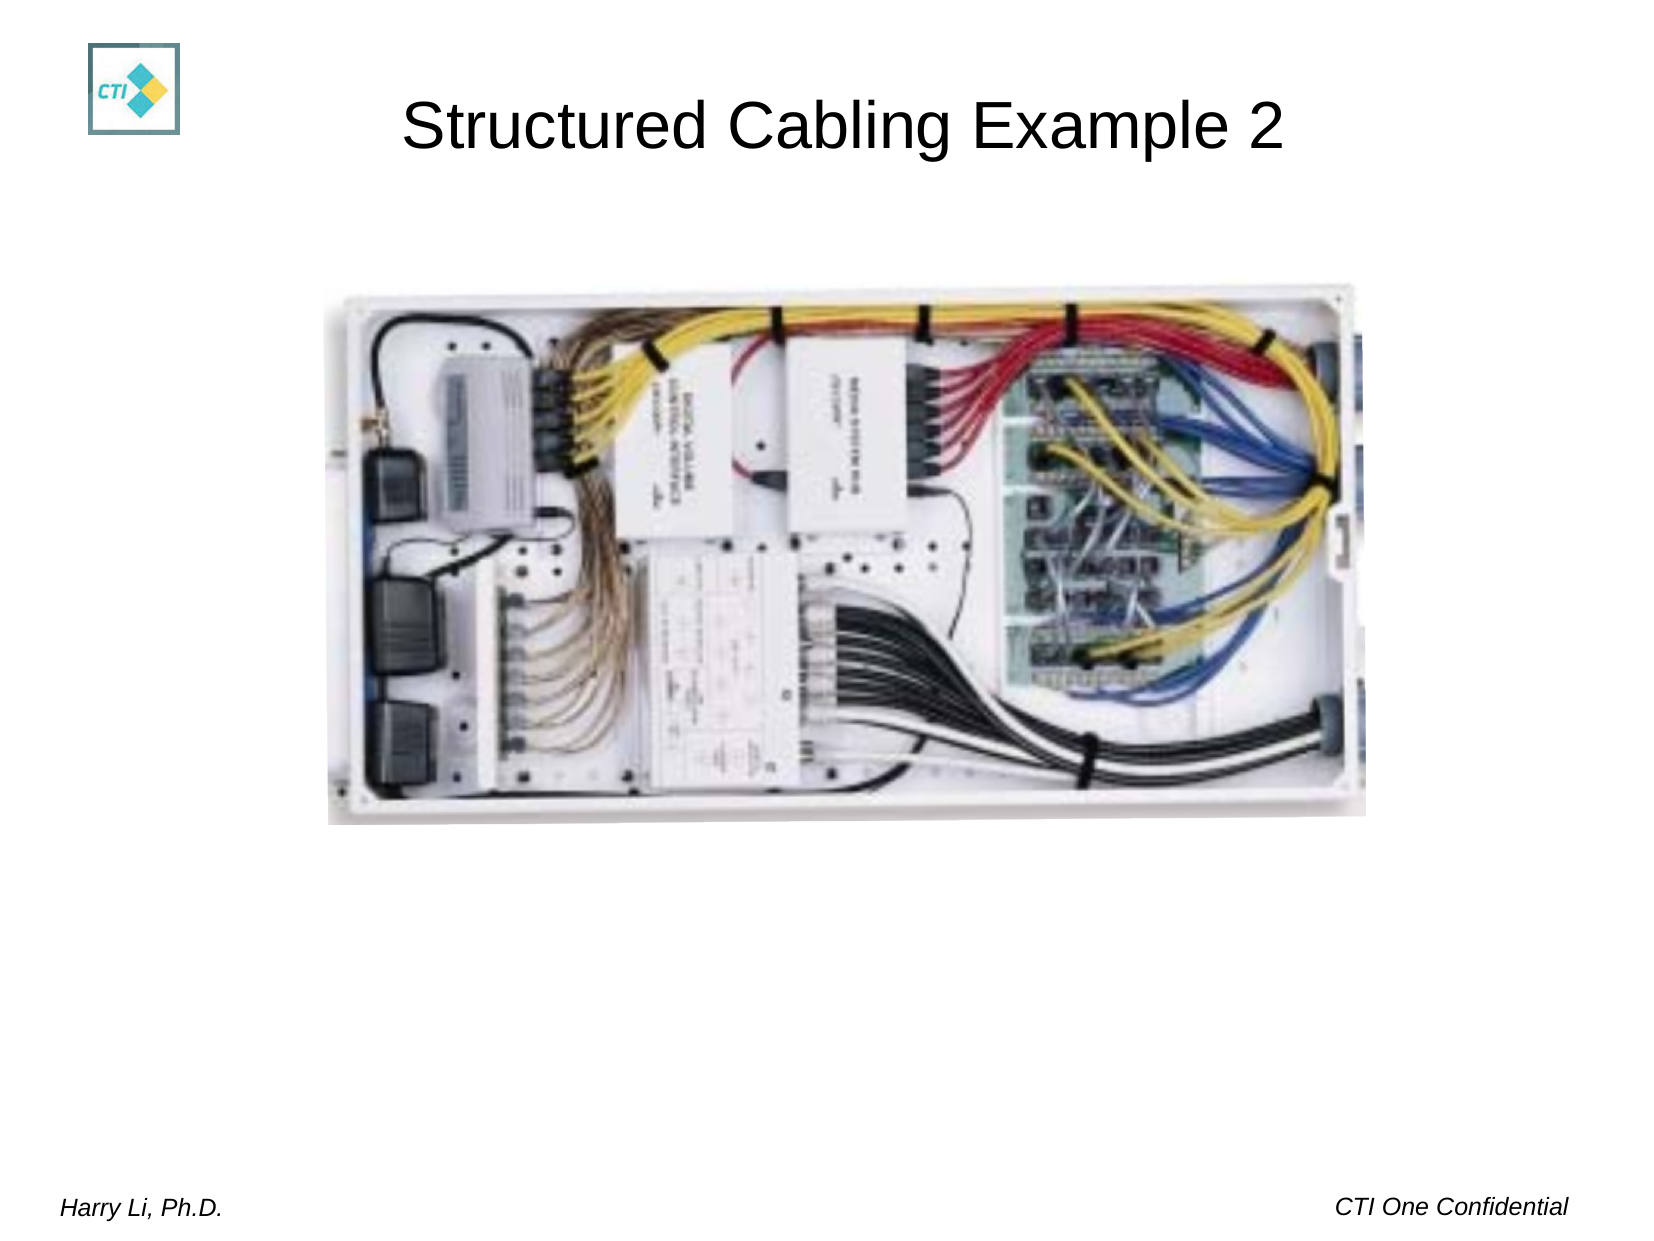

# Structured Cabling Example 2
Harry Li, Ph.D.
CTI One Confidential